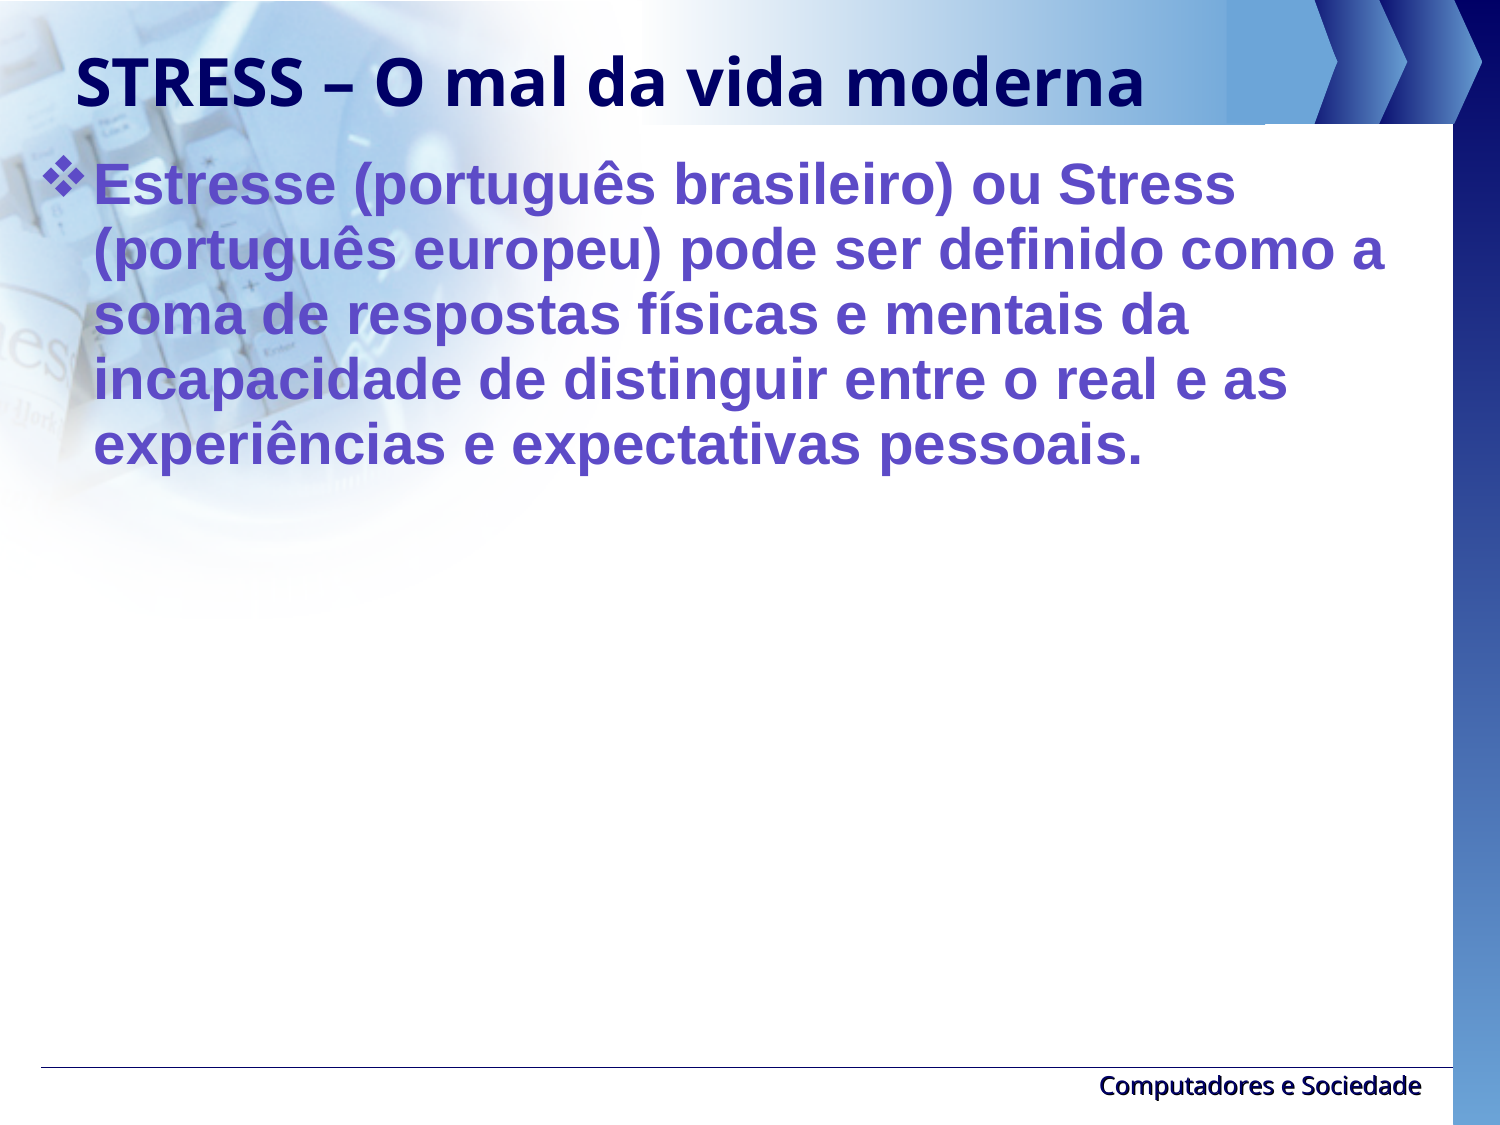

# STRESS – O mal da vida moderna
Estresse (português brasileiro) ou Stress (português europeu) pode ser definido como a soma de respostas físicas e mentais da incapacidade de distinguir entre o real e as experiências e expectativas pessoais.